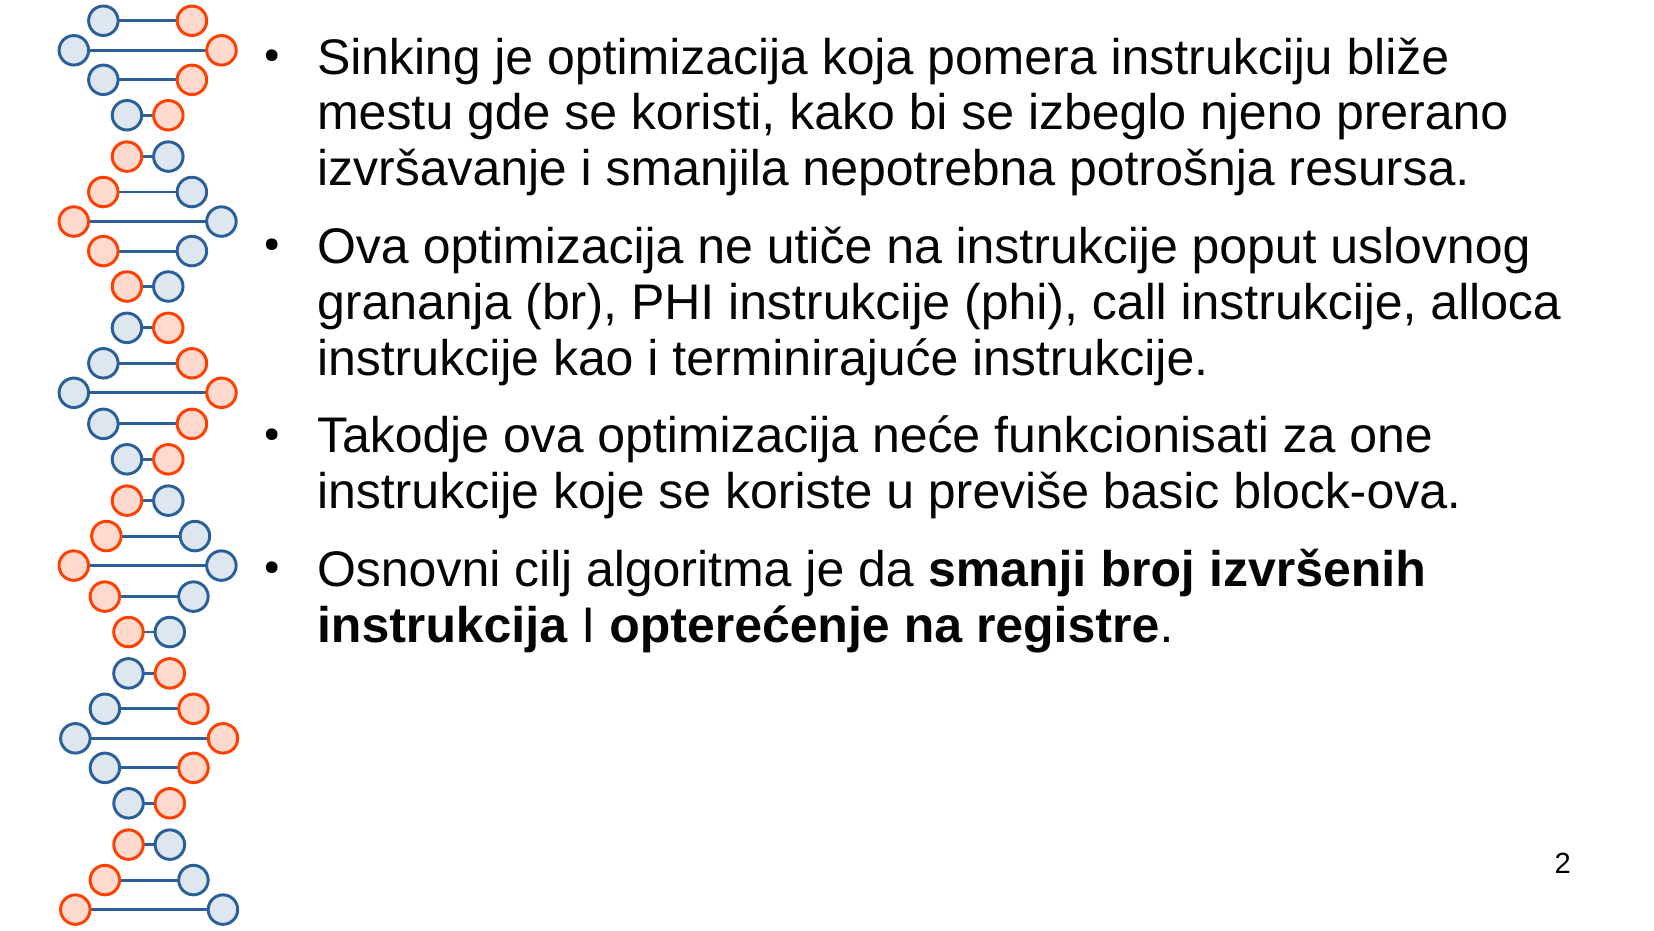

Sinking je optimizacija koja pomerа instrukciju bliže mestu gde se koristi, kako bi se izbeglo njeno prerano izvršavanje i smanjila nepotrebna potrošnja resursa.
Ova optimizacija ne utiče na instrukcije poput uslovnog grananja (br), PHI instrukcije (phi), call instrukcije, alloca instrukcije kao i terminirajuće instrukcije.
Takodje ova optimizacija neće funkcionisati za one instrukcije koje se koriste u previše basic block-ova.
Osnovni cilj algoritma je da smanji broj izvršenih instrukcija I opterećenje na registre.
#
2